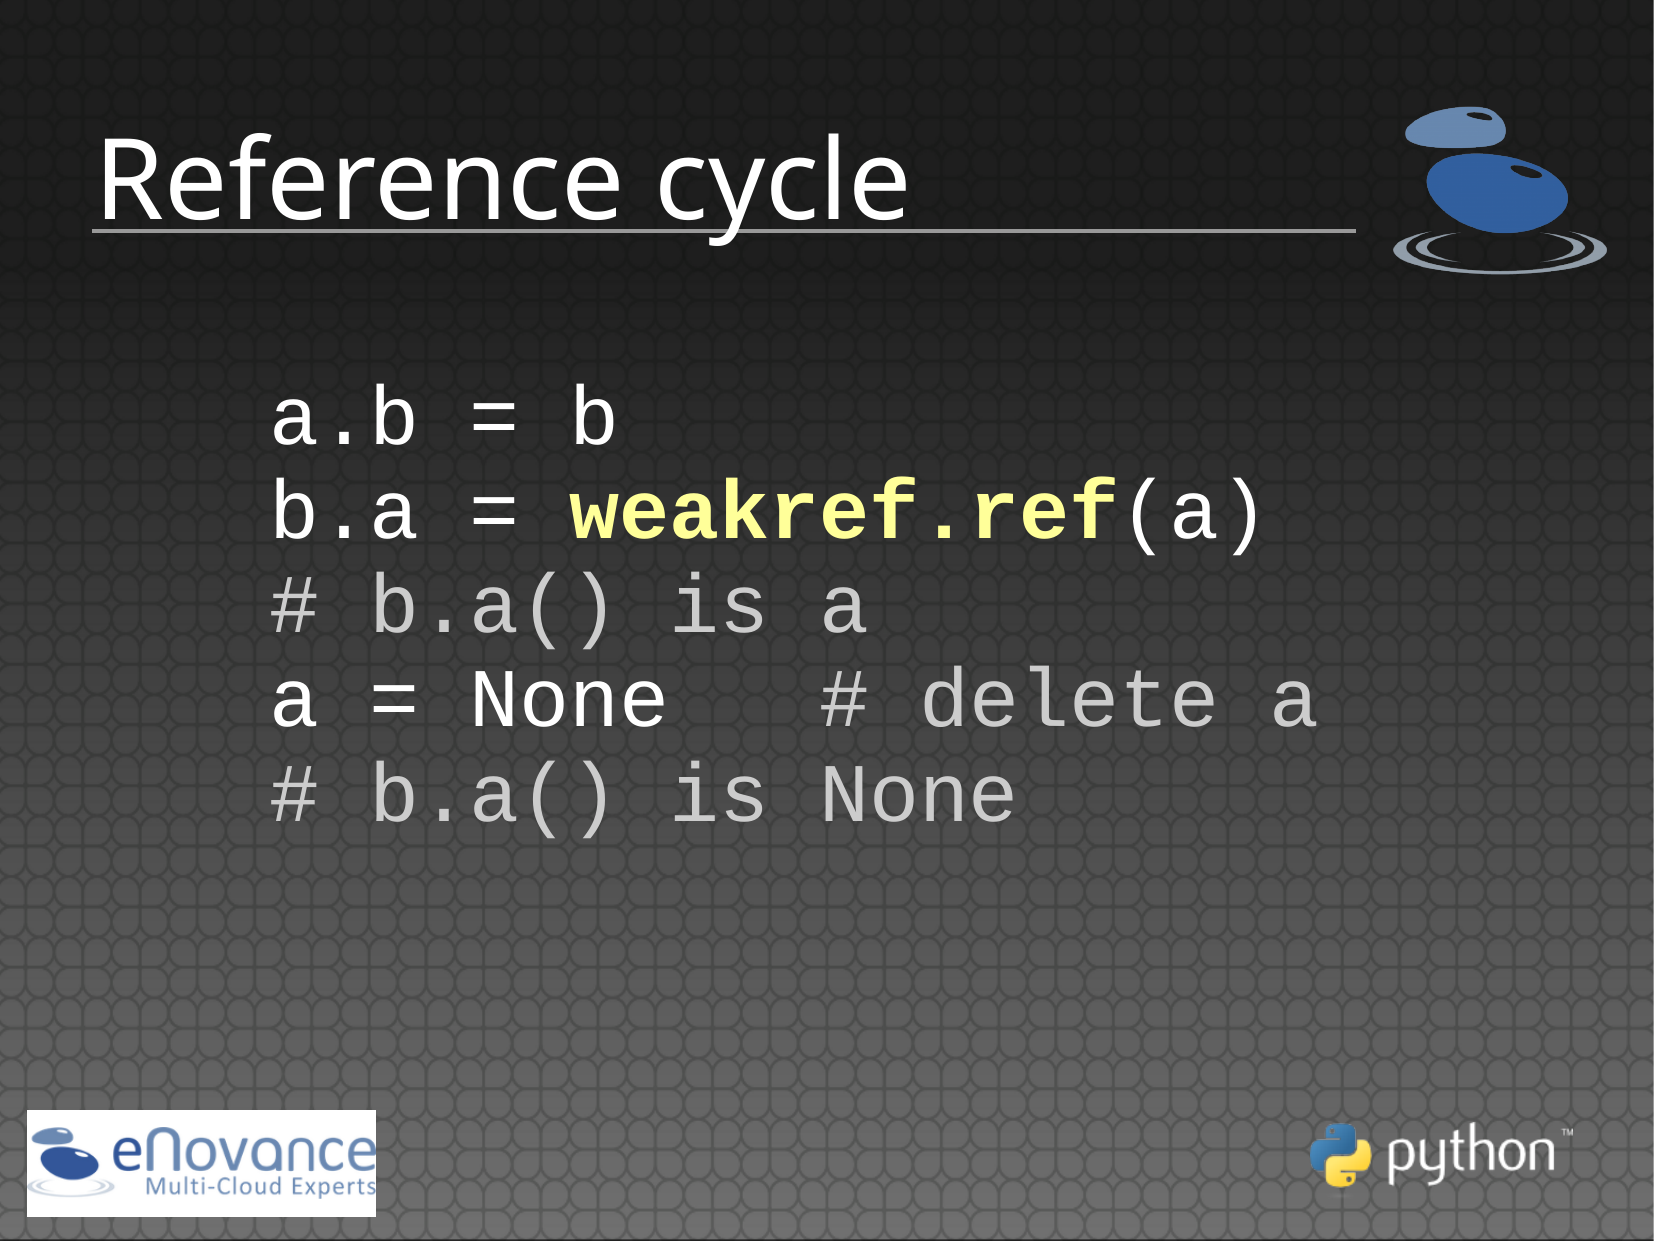

Reference cycle
# a.b = b b.a = weakref.ref(a) # b.a() is a a = None # delete a # b.a() is None